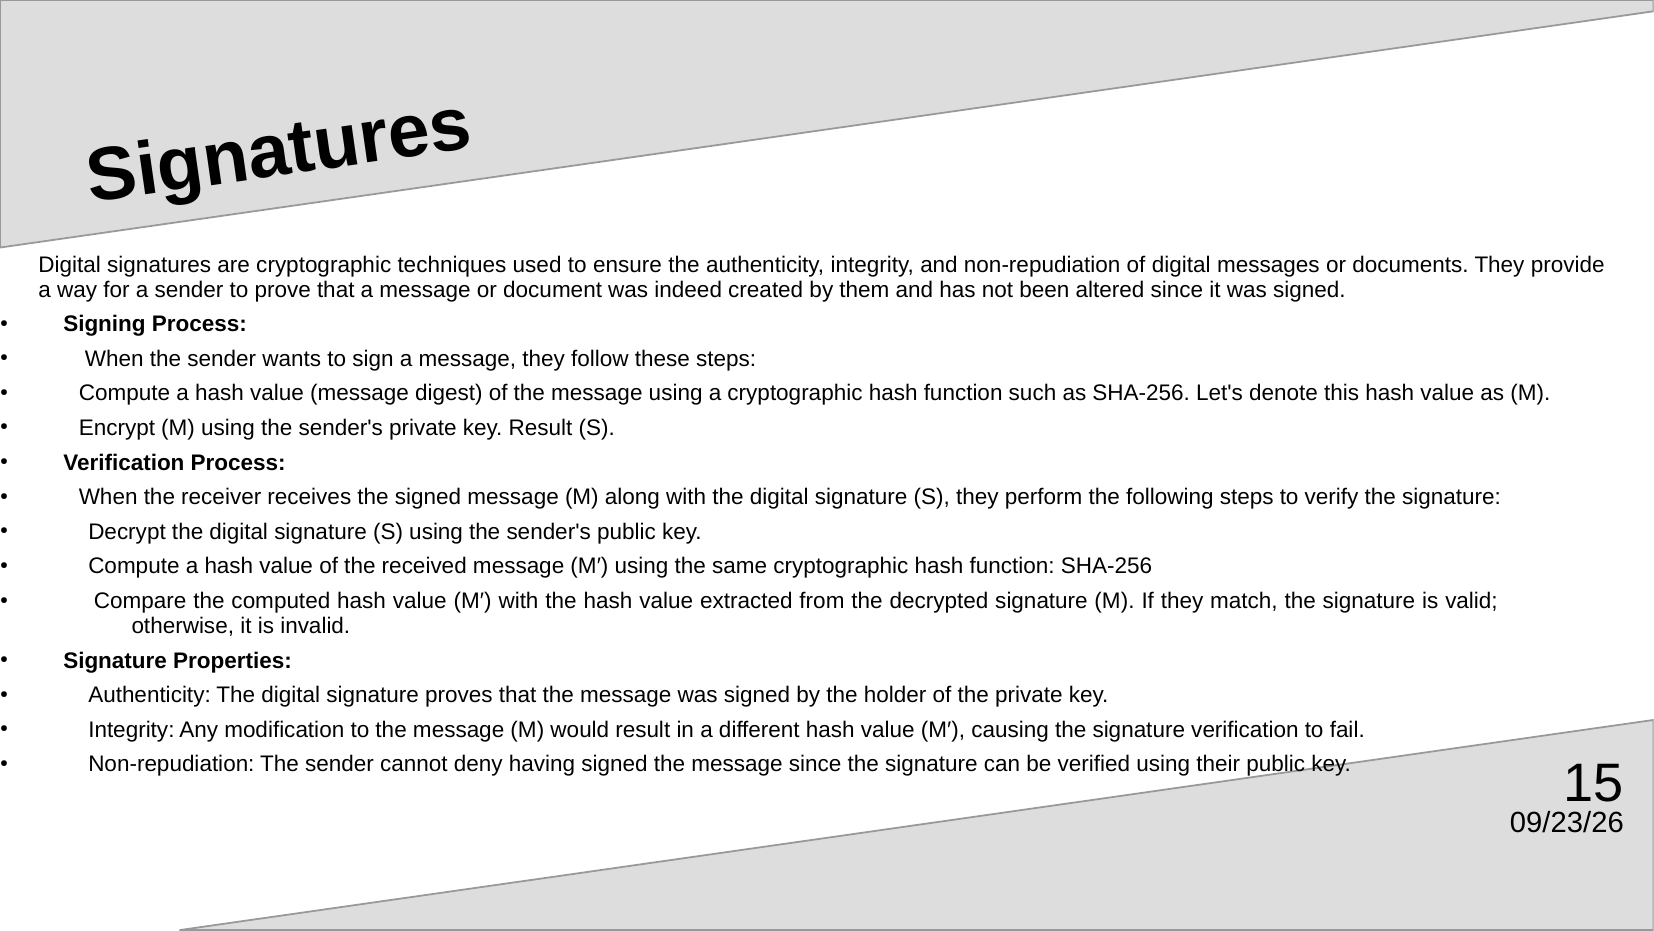

# Signatures
Digital signatures are cryptographic techniques used to ensure the authenticity, integrity, and non-repudiation of digital messages or documents. They provide a way for a sender to prove that a message or document was indeed created by them and has not been altered since it was signed.
 Signing Process:
 	 When the sender wants to sign a message, they follow these steps:
 	Compute a hash value (message digest) of the message using a cryptographic hash function such as SHA-256. Let's denote this hash value as (M).
 	Encrypt (M) using the sender's private key. Result (S).
 Verification Process:
 	When the receiver receives the signed message (M) along with the digital signature (S), they perform the following steps to verify the signature:
 Decrypt the digital signature (S) using the sender's public key.
 Compute a hash value of the received message (M′) using the same cryptographic hash function: SHA-256
 Compare the computed hash value (M′) with the hash value extracted from the decrypted signature (M). If they match, the signature is valid; 		 							 				 			 otherwise, it is invalid.
 Signature Properties:
 Authenticity: The digital signature proves that the message was signed by the holder of the private key.
 Integrity: Any modification to the message (M) would result in a different hash value (M′), causing the signature verification to fail.
 Non-repudiation: The sender cannot deny having signed the message since the signature can be verified using their public key.
15